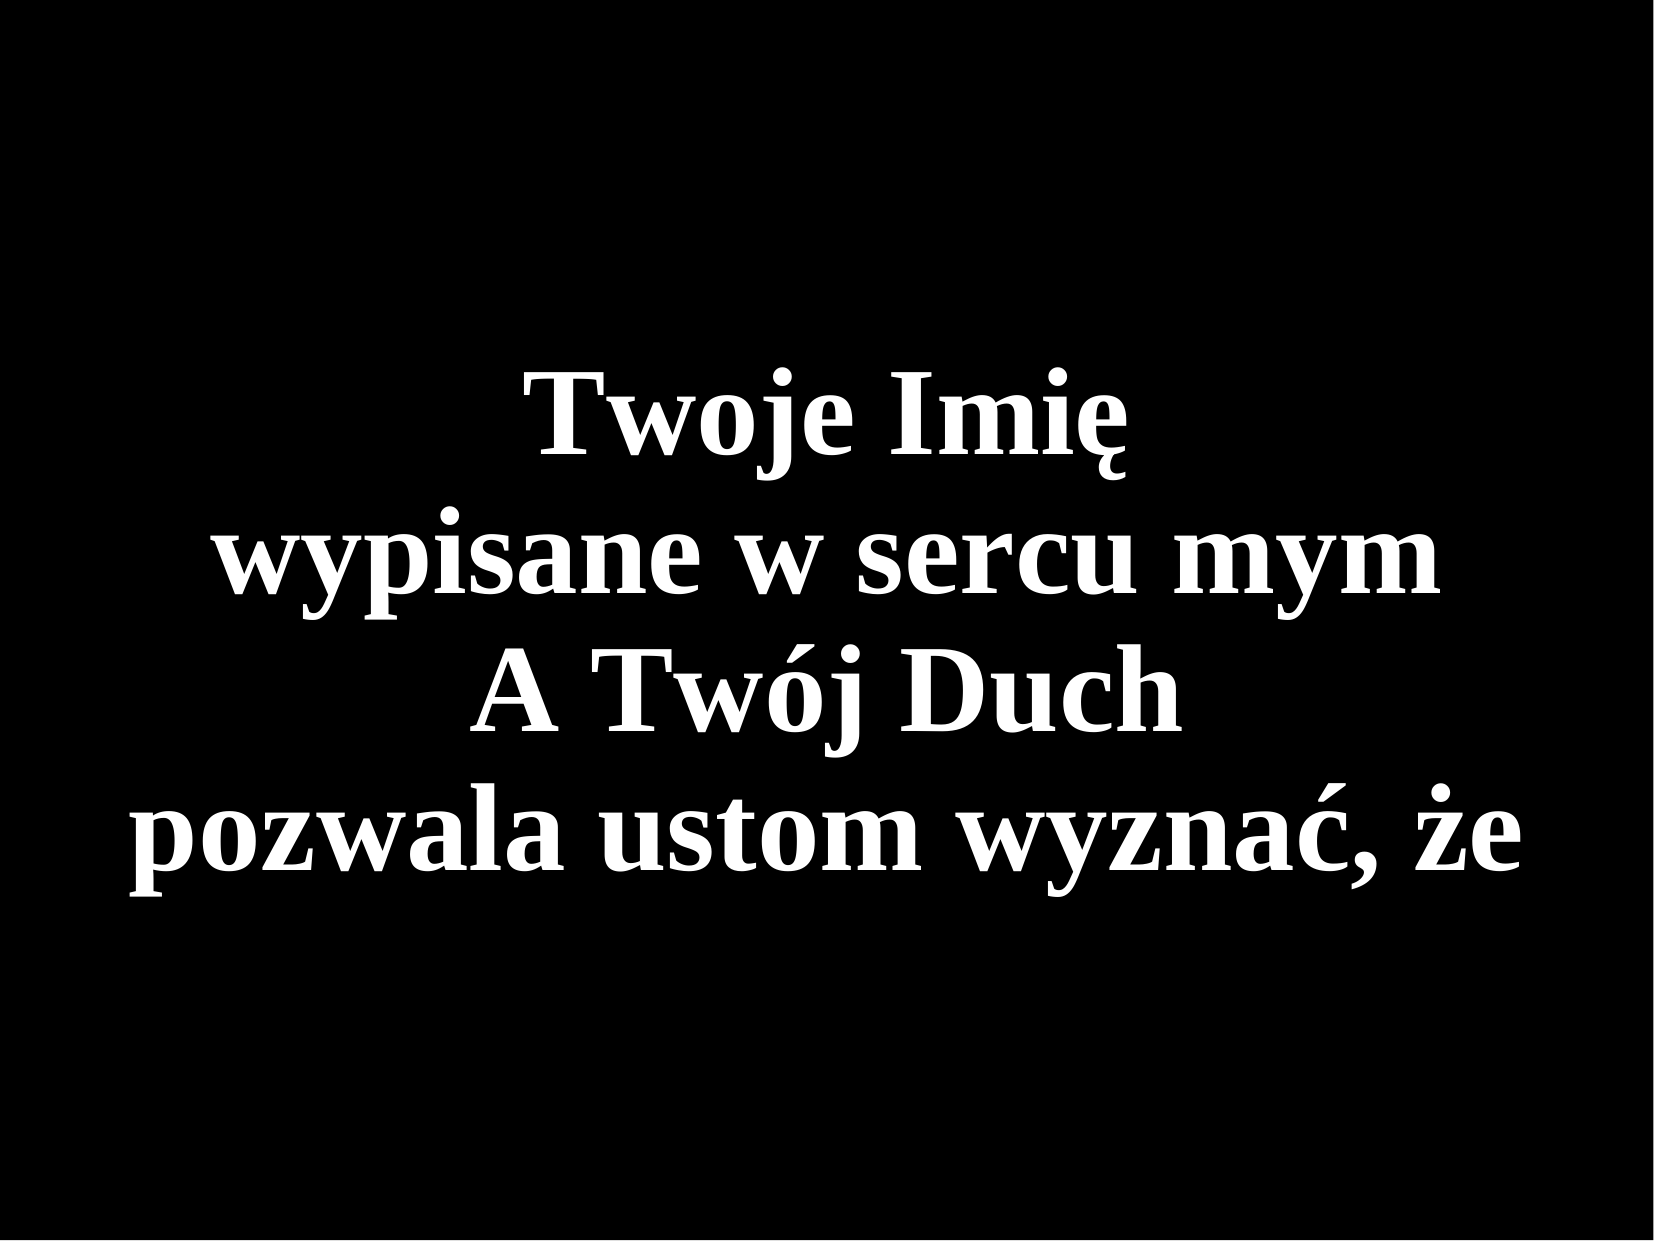

# Twoje Imię wypisane w sercu mym A Twój Duch pozwala ustom wyznać, że